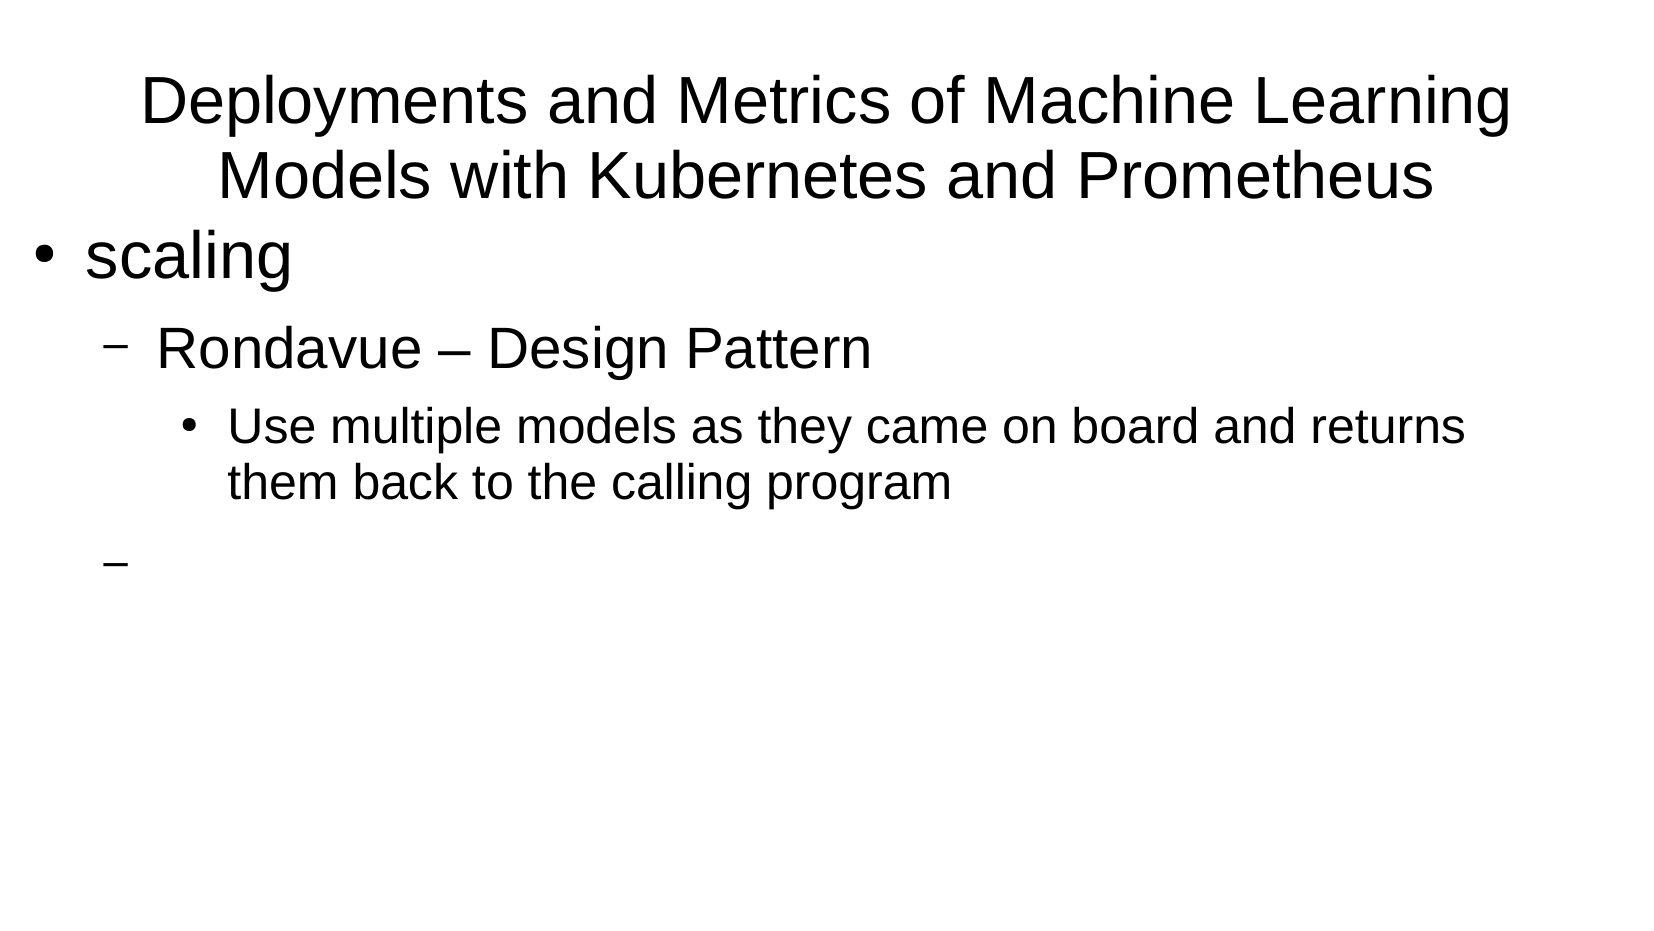

# Deployments and Metrics of Machine Learning Models with Kubernetes and Prometheus
scaling
Rondavue – Design Pattern
Use multiple models as they came on board and returns them back to the calling program